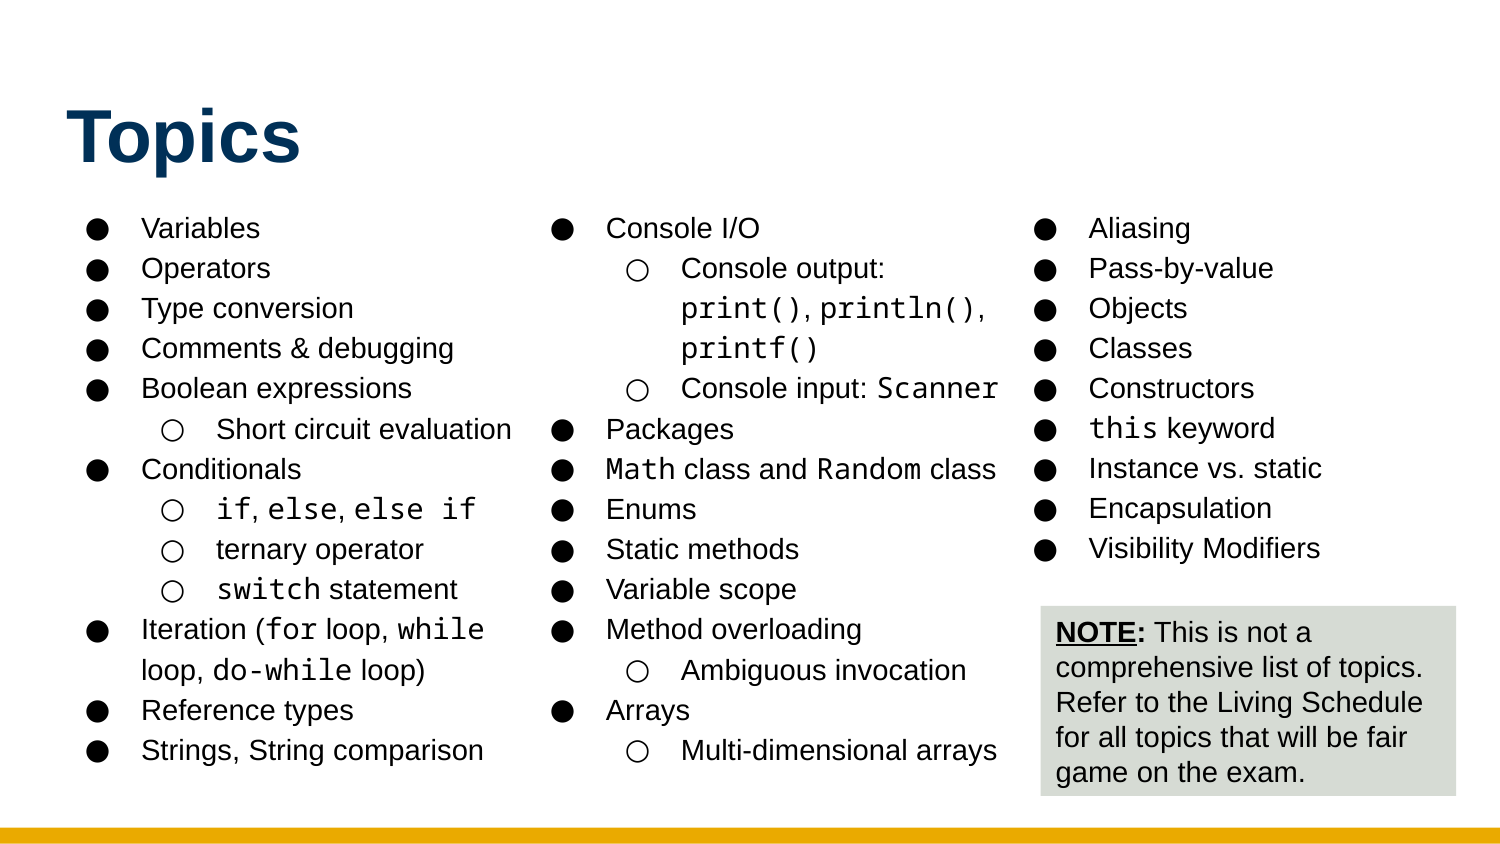

# Topics
Variables
Operators
Type conversion
Comments & debugging
Boolean expressions
Short circuit evaluation
Conditionals
if, else, else if
ternary operator
switch statement
Iteration (for loop, while loop, do-while loop)
Reference types
Strings, String comparison
Console I/O
Console output: print(), println(), printf()
Console input: Scanner
Packages
Math class and Random class
Enums
Static methods
Variable scope
Method overloading
Ambiguous invocation
Arrays
Multi-dimensional arrays
Aliasing
Pass-by-value
Objects
Classes
Constructors
this keyword
Instance vs. static
Encapsulation
Visibility Modifiers
NOTE: This is not a comprehensive list of topics. Refer to the Living Schedule for all topics that will be fair game on the exam.